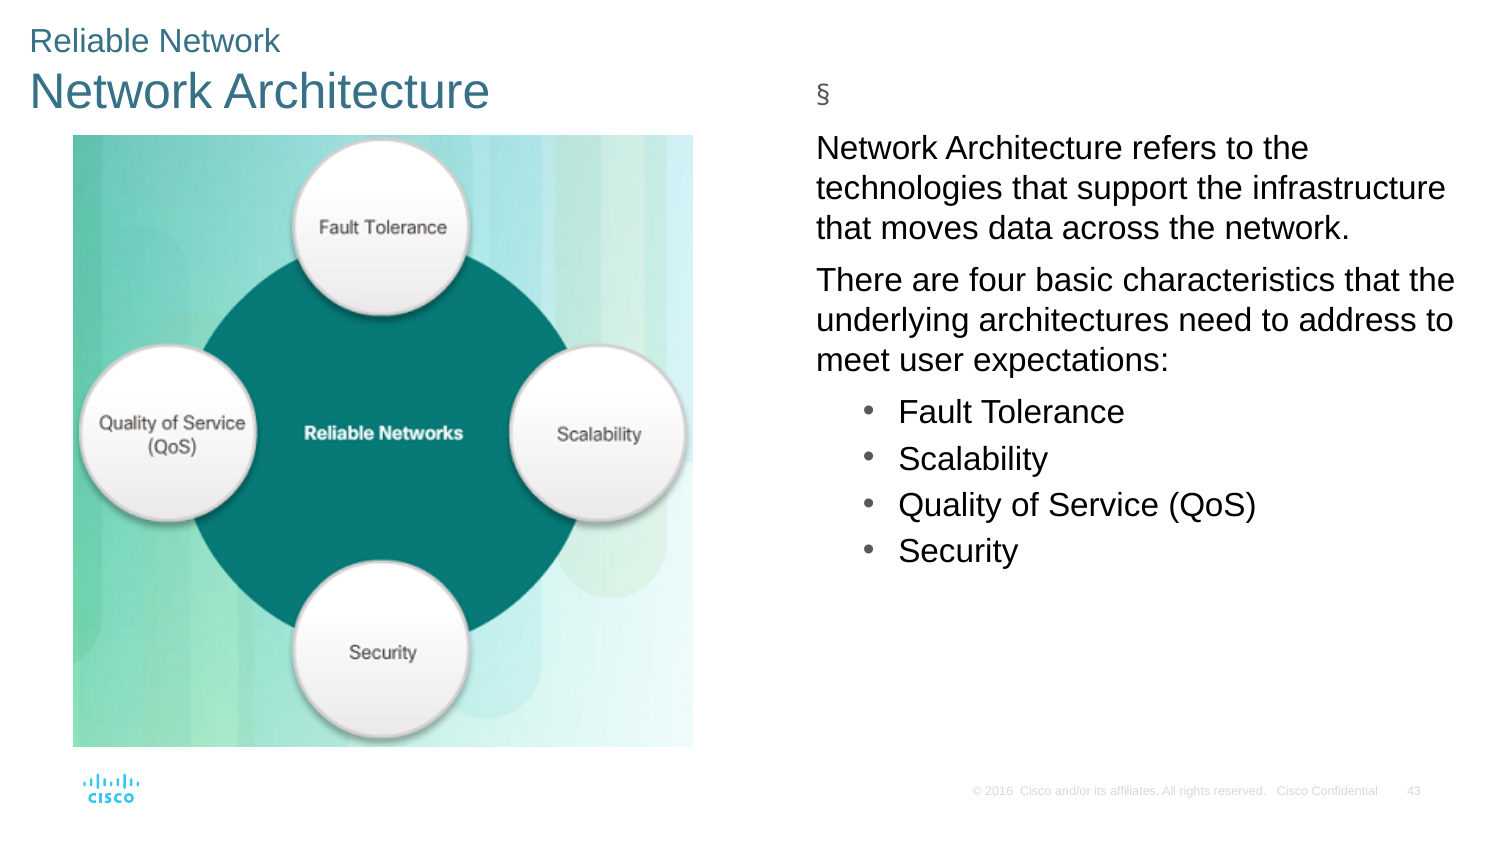

# Reliable Network Network Architecture
Network Architecture refers to the technologies that support the infrastructure that moves data across the network.
There are four basic characteristics that the underlying architectures need to address to meet user expectations:
Fault Tolerance
Scalability
Quality of Service (QoS)
Security